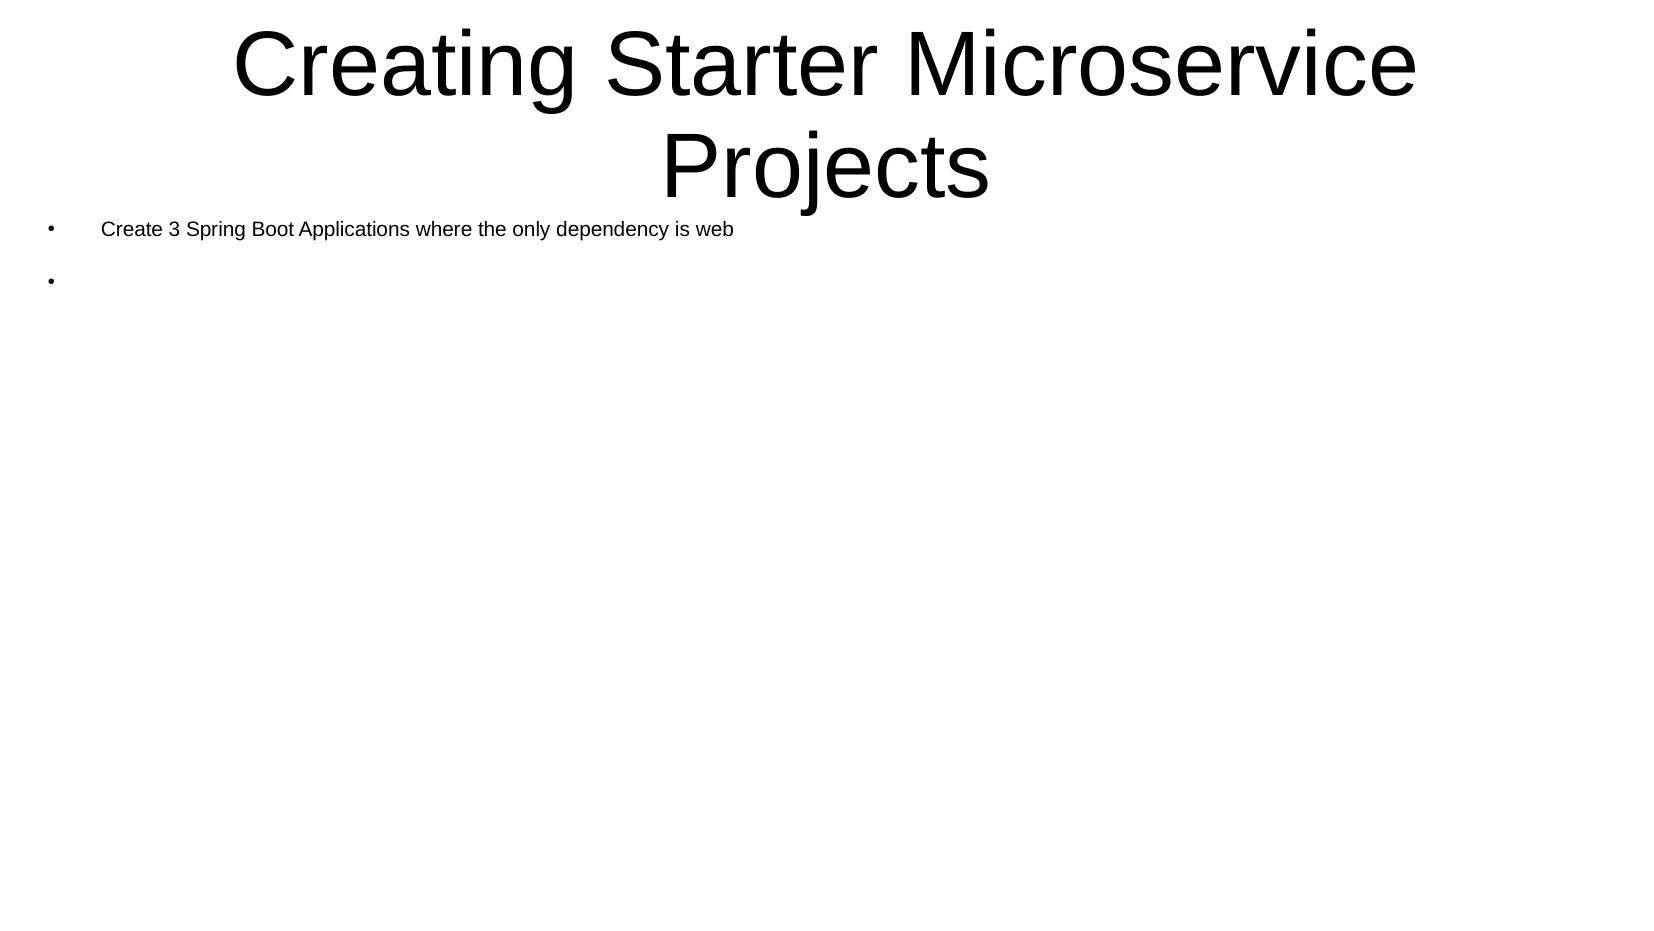

# Creating Starter Microservice Projects
Create 3 Spring Boot Applications where the only dependency is web